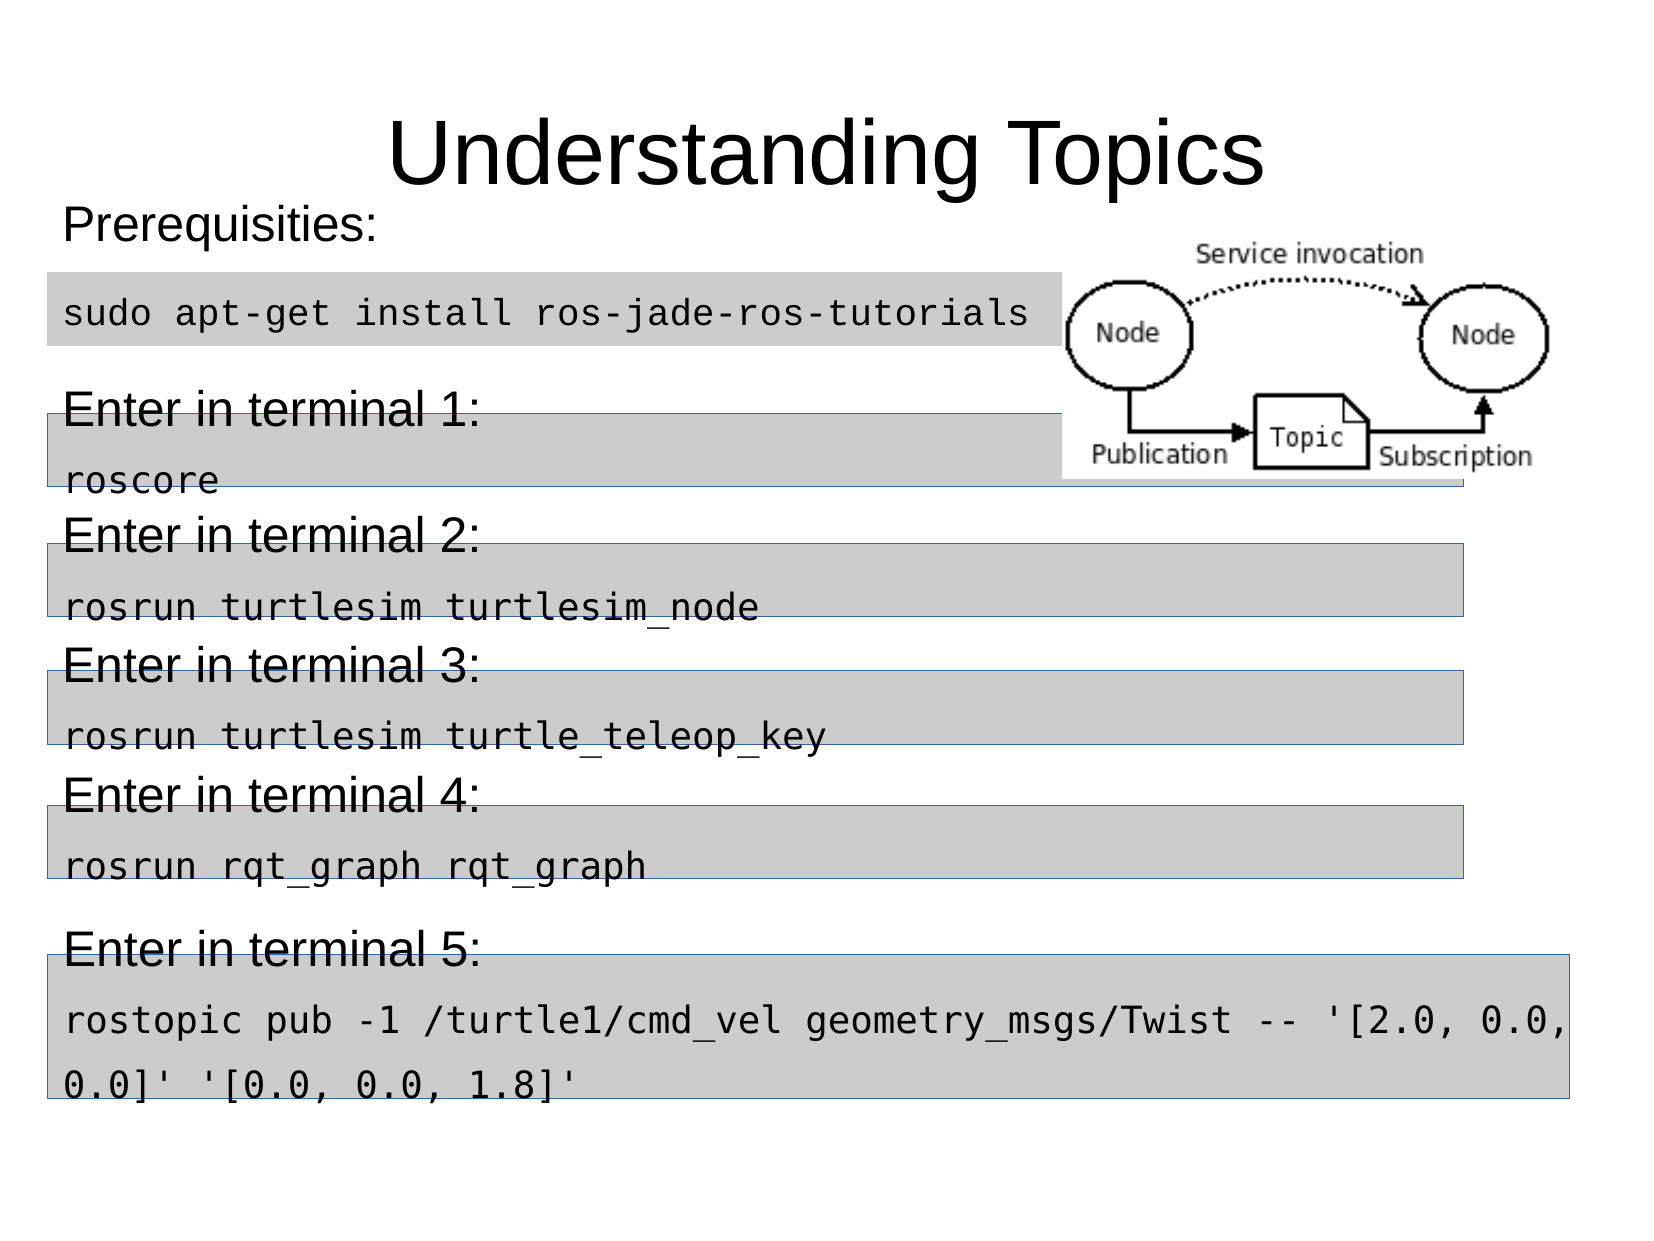

# Understanding Topics
Prerequisities:
sudo apt-get install ros-jade-ros-tutorials
Enter in terminal 1:
roscore
Enter in terminal 2:
rosrun turtlesim turtlesim_node
Enter in terminal 3:
rosrun turtlesim turtle_teleop_key
Enter in terminal 4:
rosrun rqt_graph rqt_graph
Enter in terminal 5:
rostopic pub -1 /turtle1/cmd_vel geometry_msgs/Twist -- '[2.0, 0.0, 0.0]' '[0.0, 0.0, 1.8]'